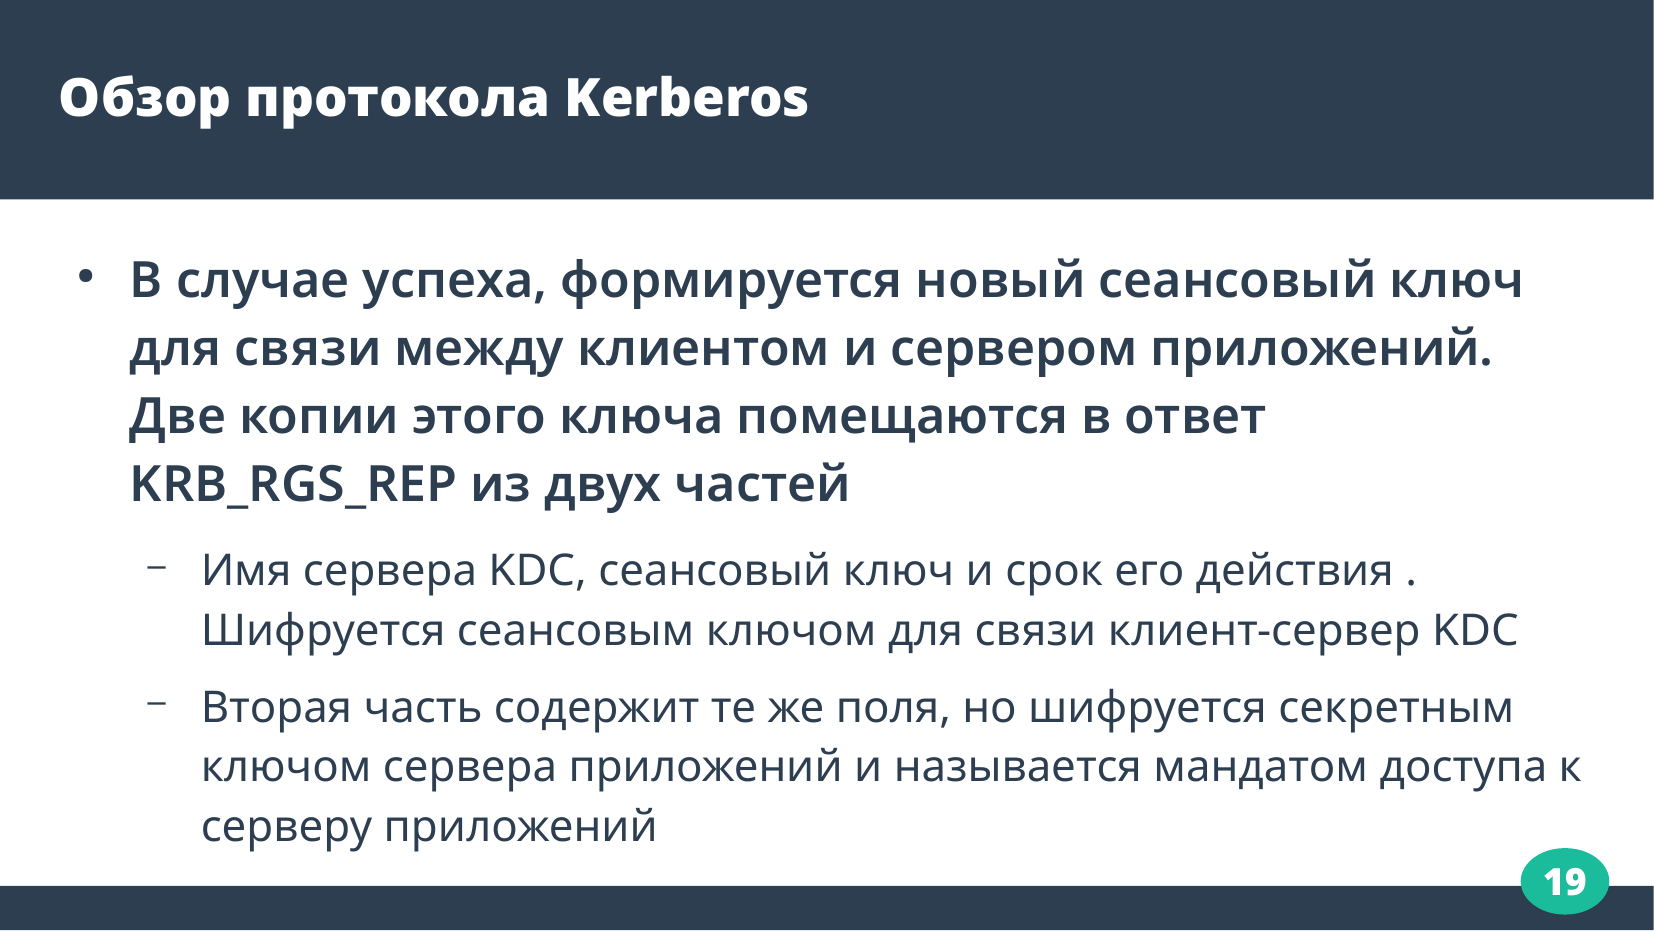

# Обзор протокола Kerberos
В случае успеха, формируется новый сеансовый ключ для связи между клиентом и сервером приложений. Две копии этого ключа помещаются в ответ KRB_RGS_REP из двух частей
Имя сервера KDC, сеансовый ключ и срок его действия . Шифруется сеансовым ключом для связи клиент-сервер KDC
Вторая часть содержит те же поля, но шифруется секретным ключом сервера приложений и называется мандатом доступа к серверу приложений
19